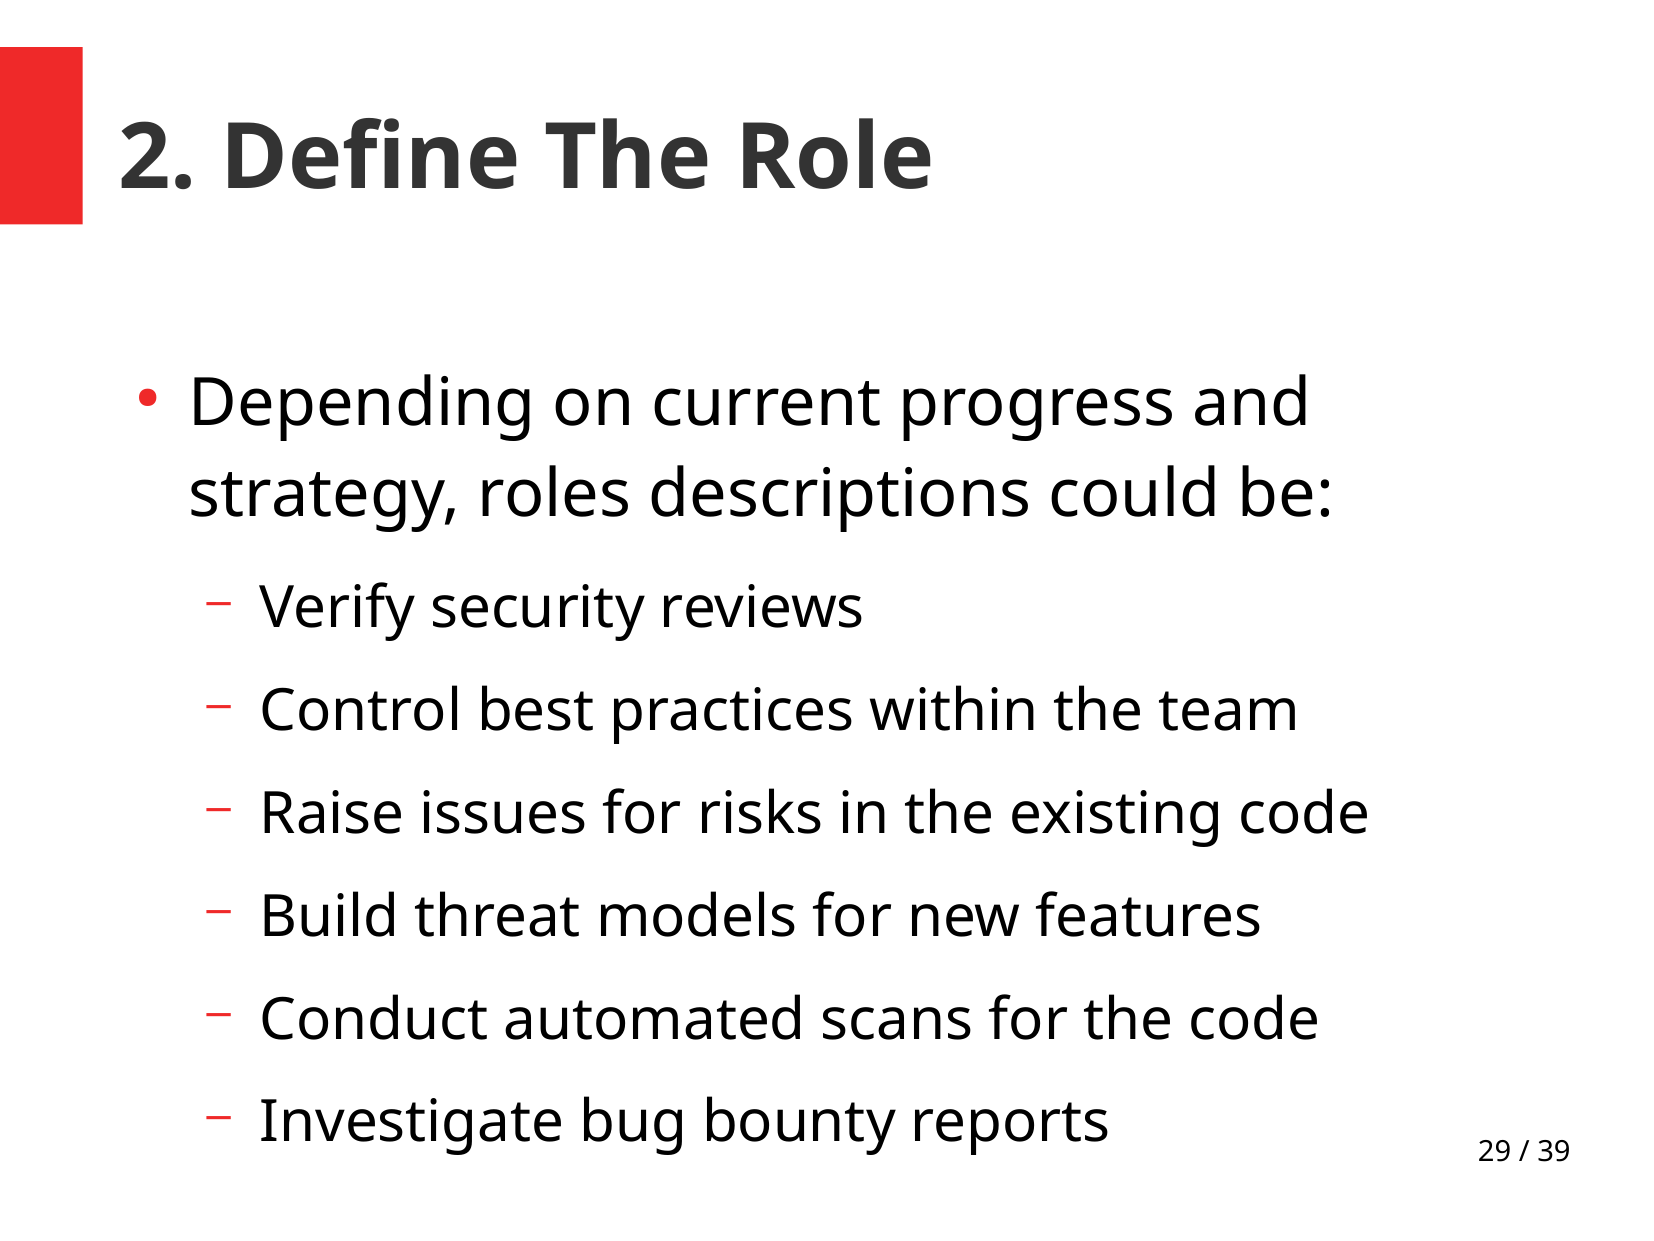

# 2. Define The Role
Depending on current progress and strategy, roles descriptions could be:
Verify security reviews
Control best practices within the team
Raise issues for risks in the existing code
Build threat models for new features
Conduct automated scans for the code
Investigate bug bounty reports
29